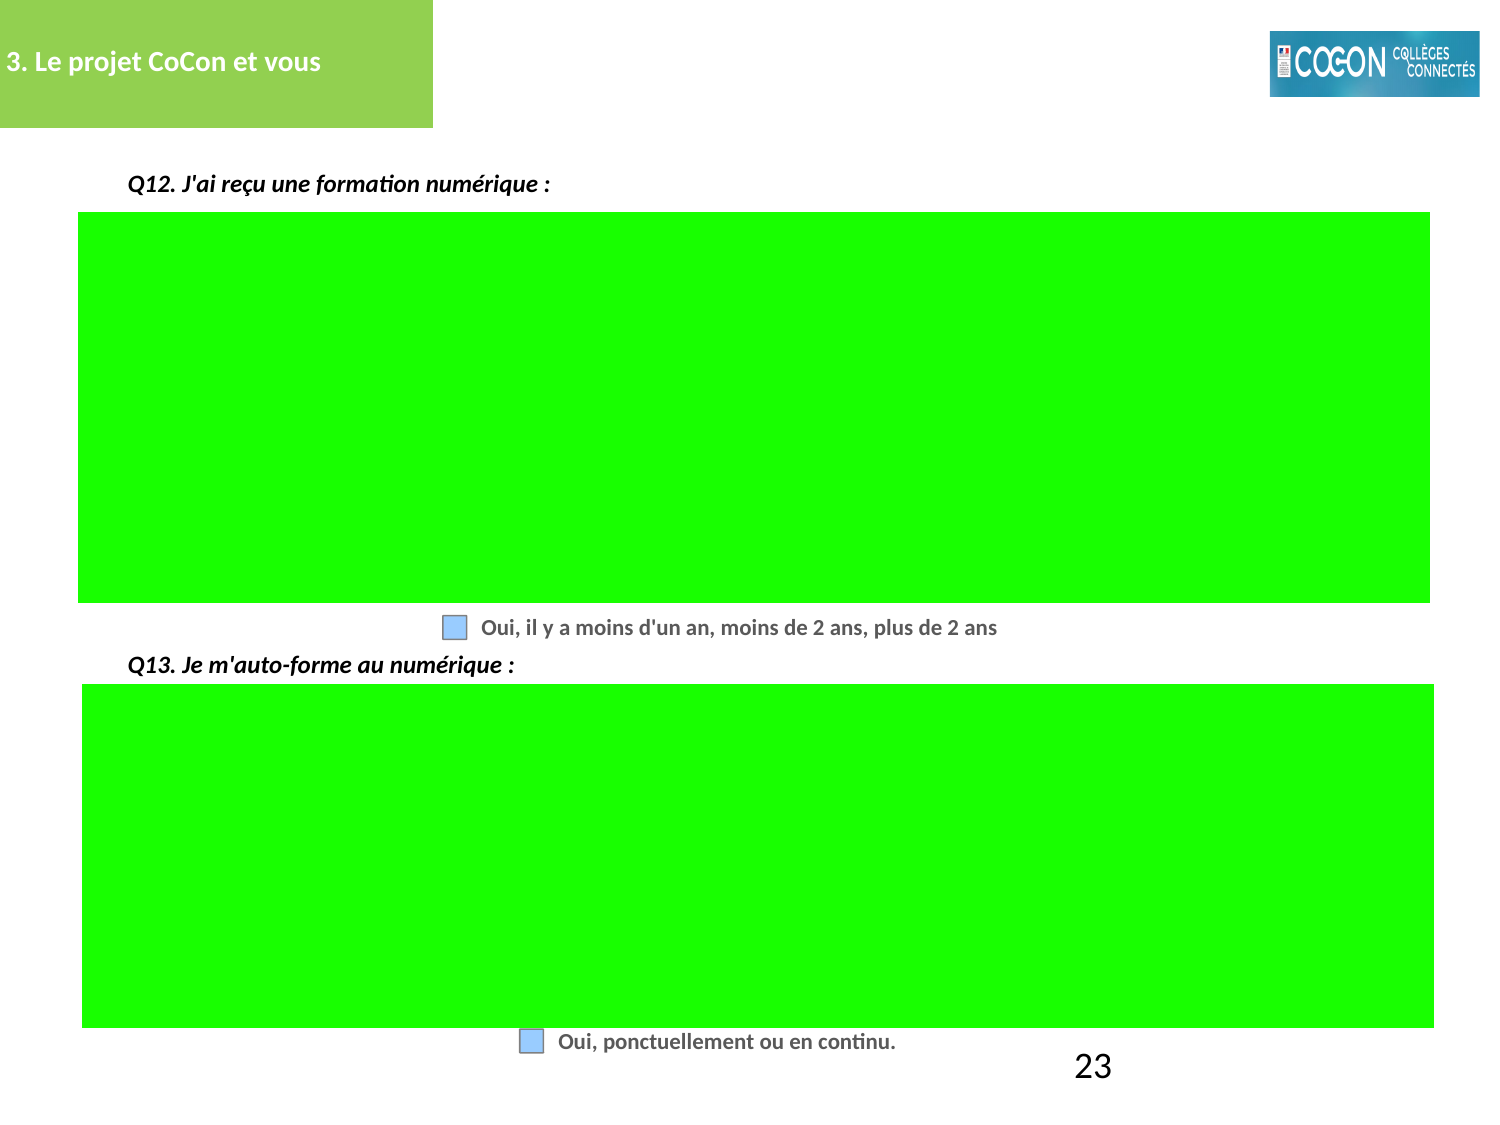

3. Le projet CoCon et vous
Q12. J'ai reçu une formation numérique :
Oui, il y a moins d'un an, moins de 2 ans, plus de 2 ans
Q13. Je m'auto-forme au numérique :
Oui, ponctuellement ou en continu.